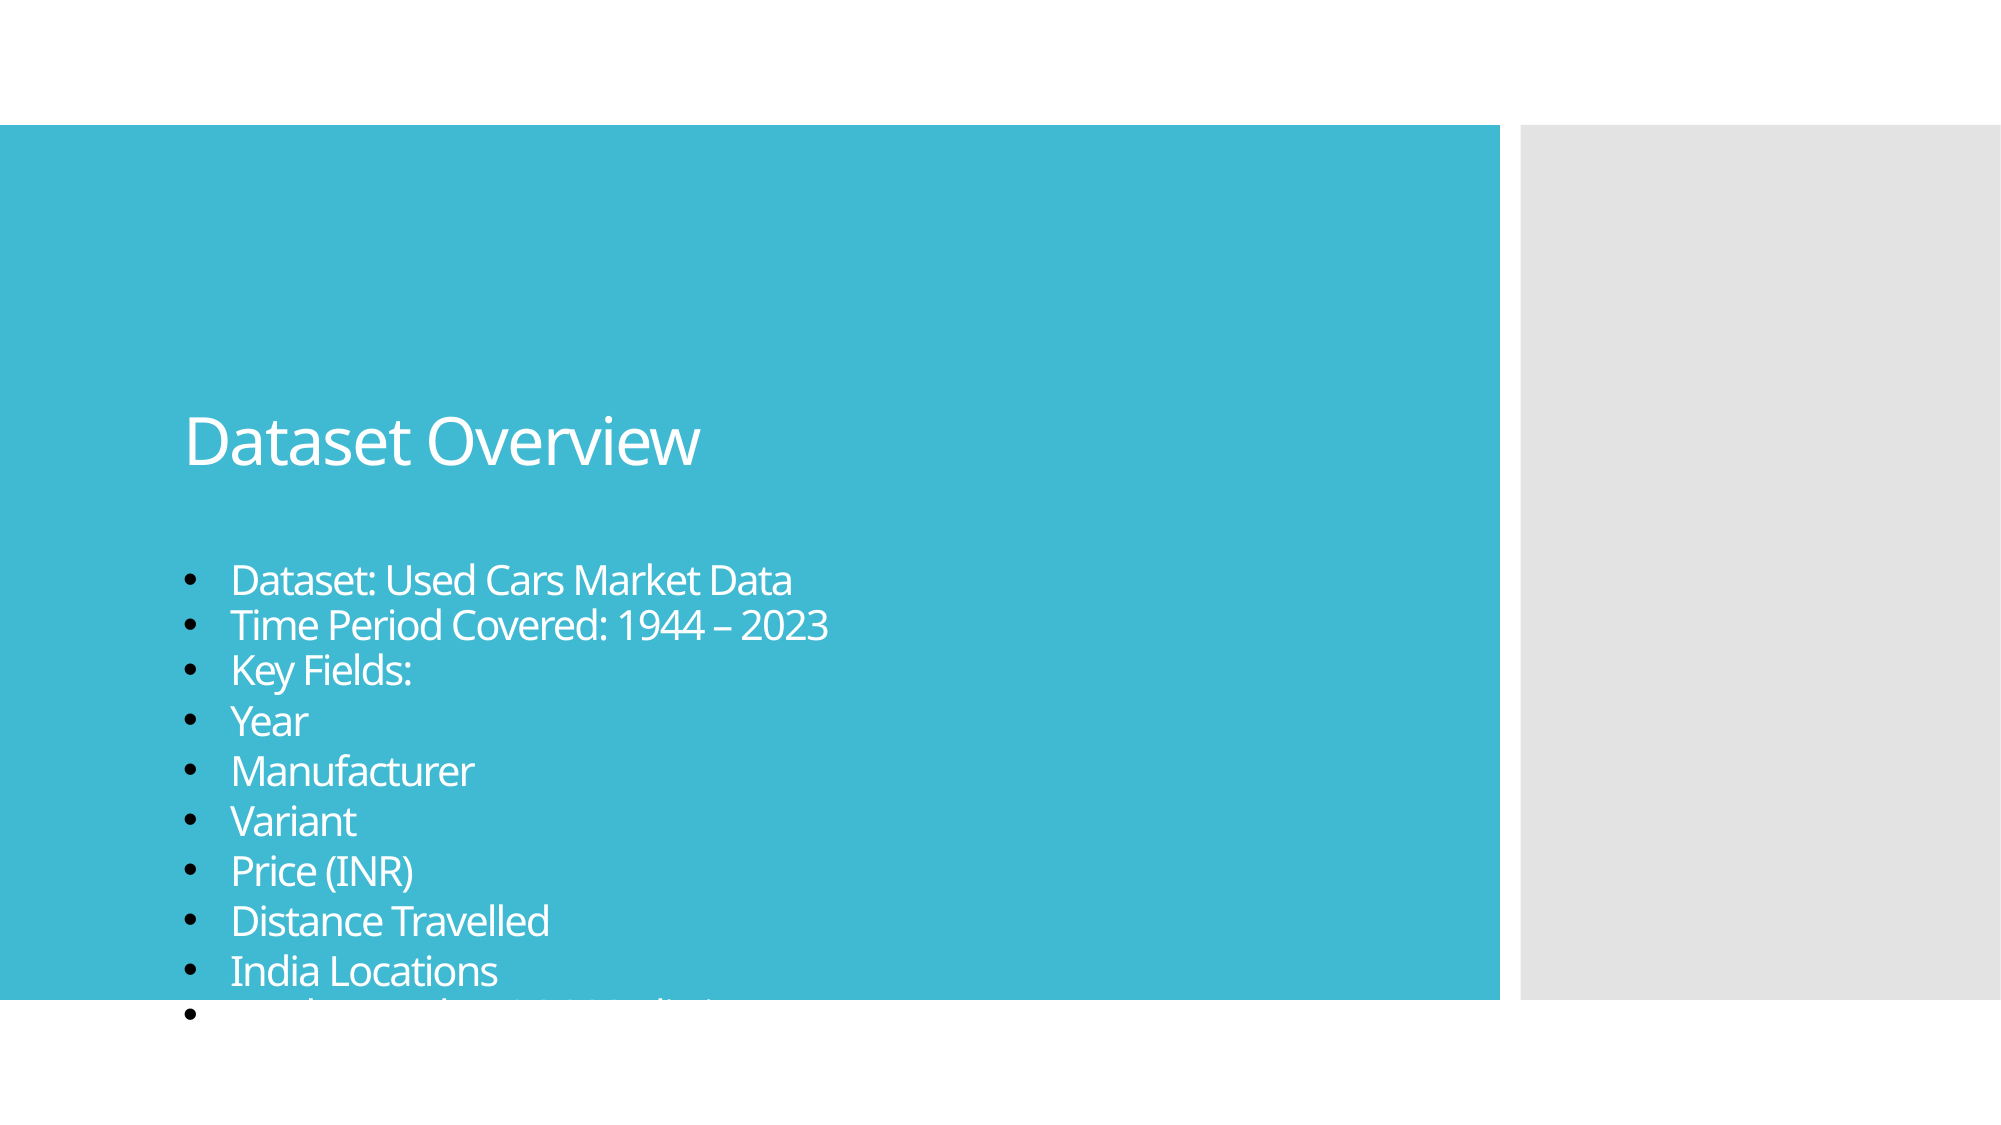

# Dataset Overview
Dataset: Used Cars Market Data
Time Period Covered: 1944 – 2023
Key Fields:
Year
Manufacturer
Variant
Price (INR)
Distance Travelled
India Locations
Total Records: ~96,000+ listings
The data enables trend analysis across time, price behavior, and regional distribution.